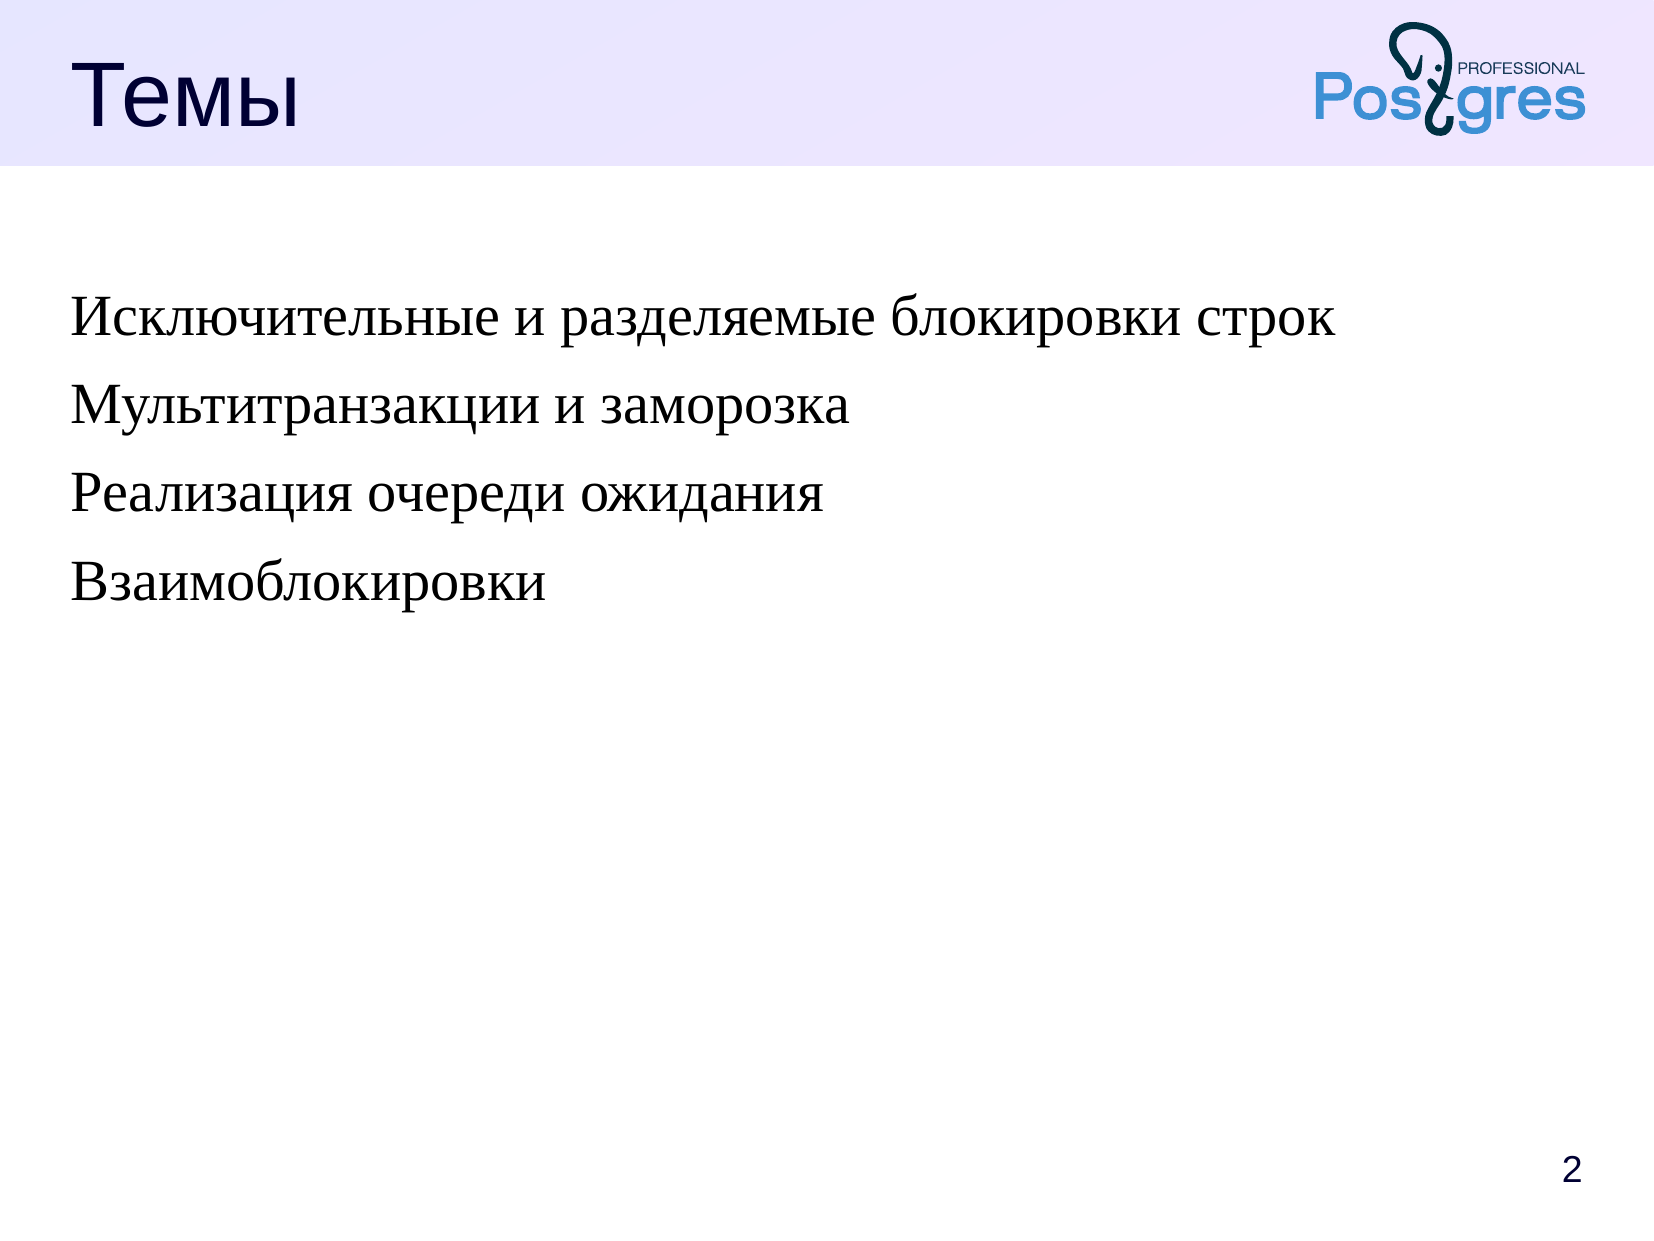

# Темы
Исключительные и разделяемые блокировки строк
Мультитранзакции и заморозка
Реализация очереди ожидания
Взаимоблокировки